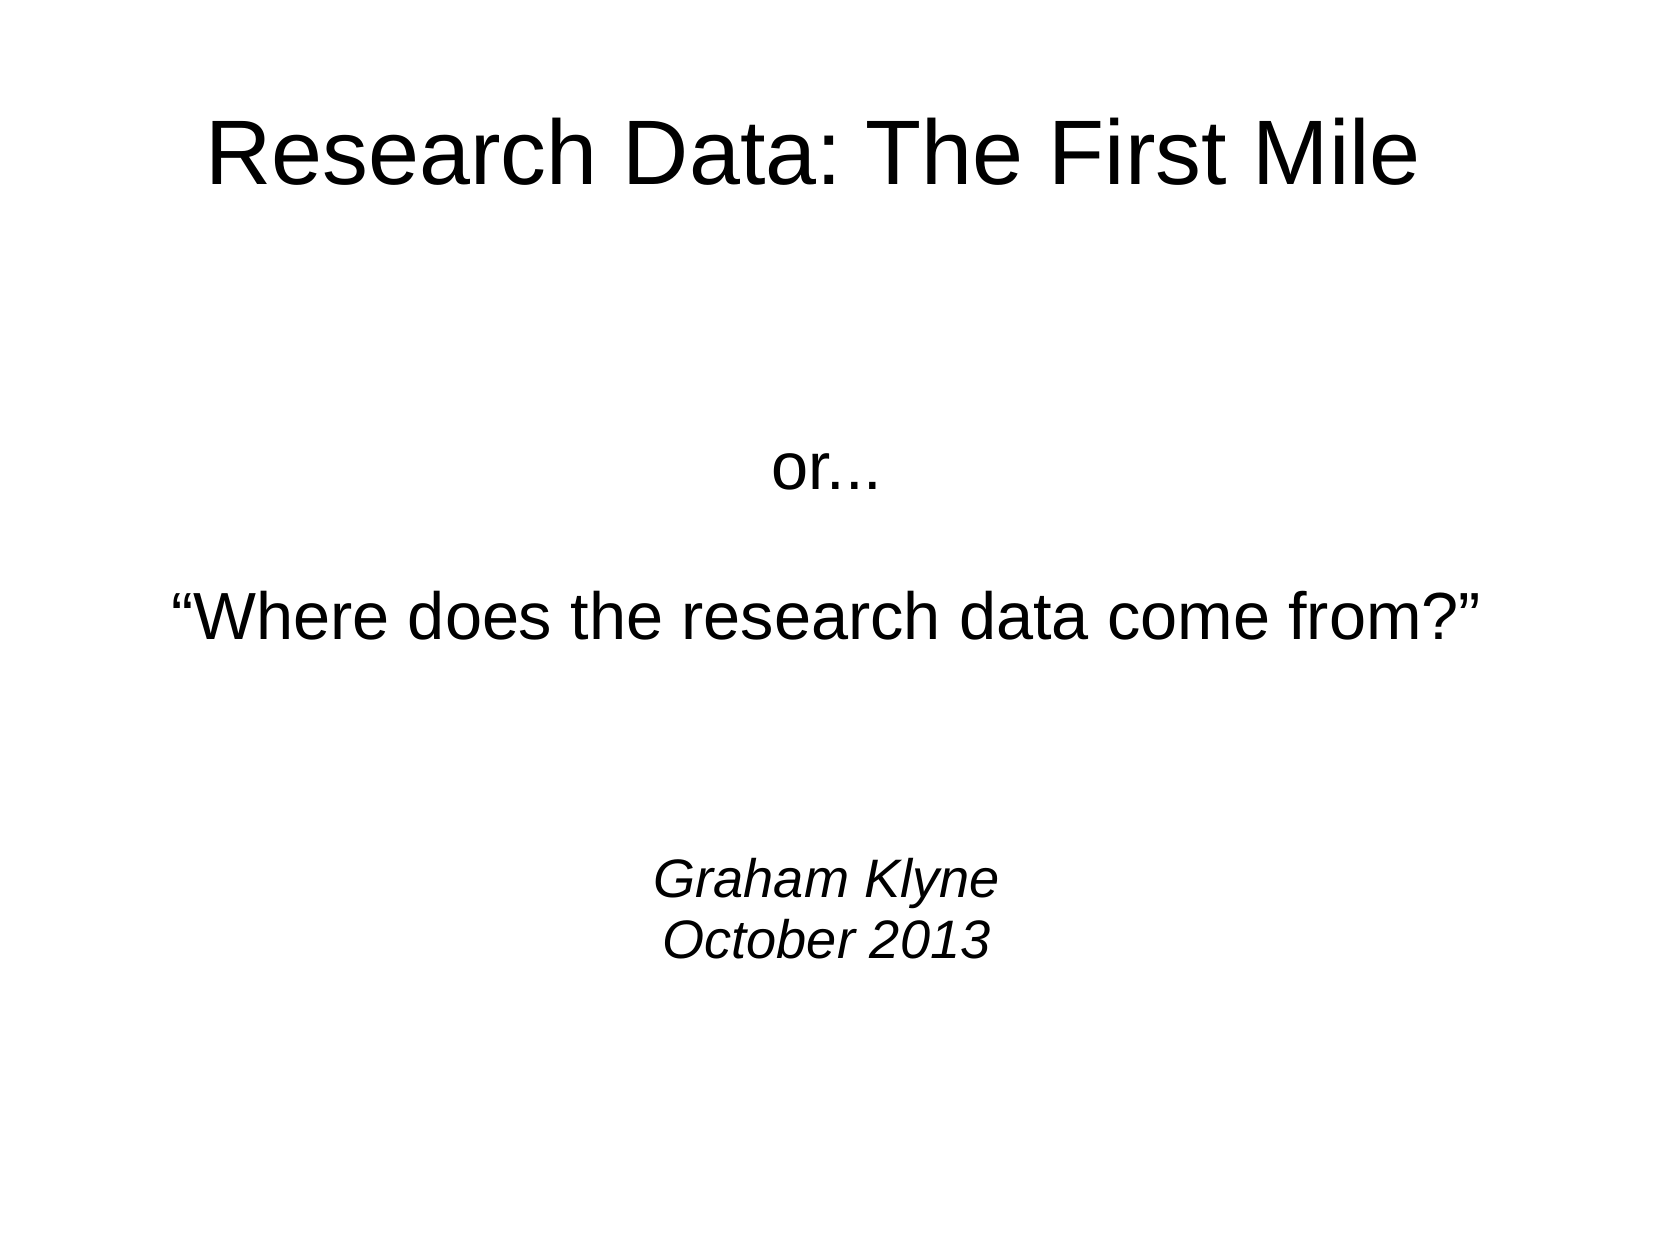

# Research Data: The First Mile
or...
“Where does the research data come from?”
Graham Klyne
October 2013